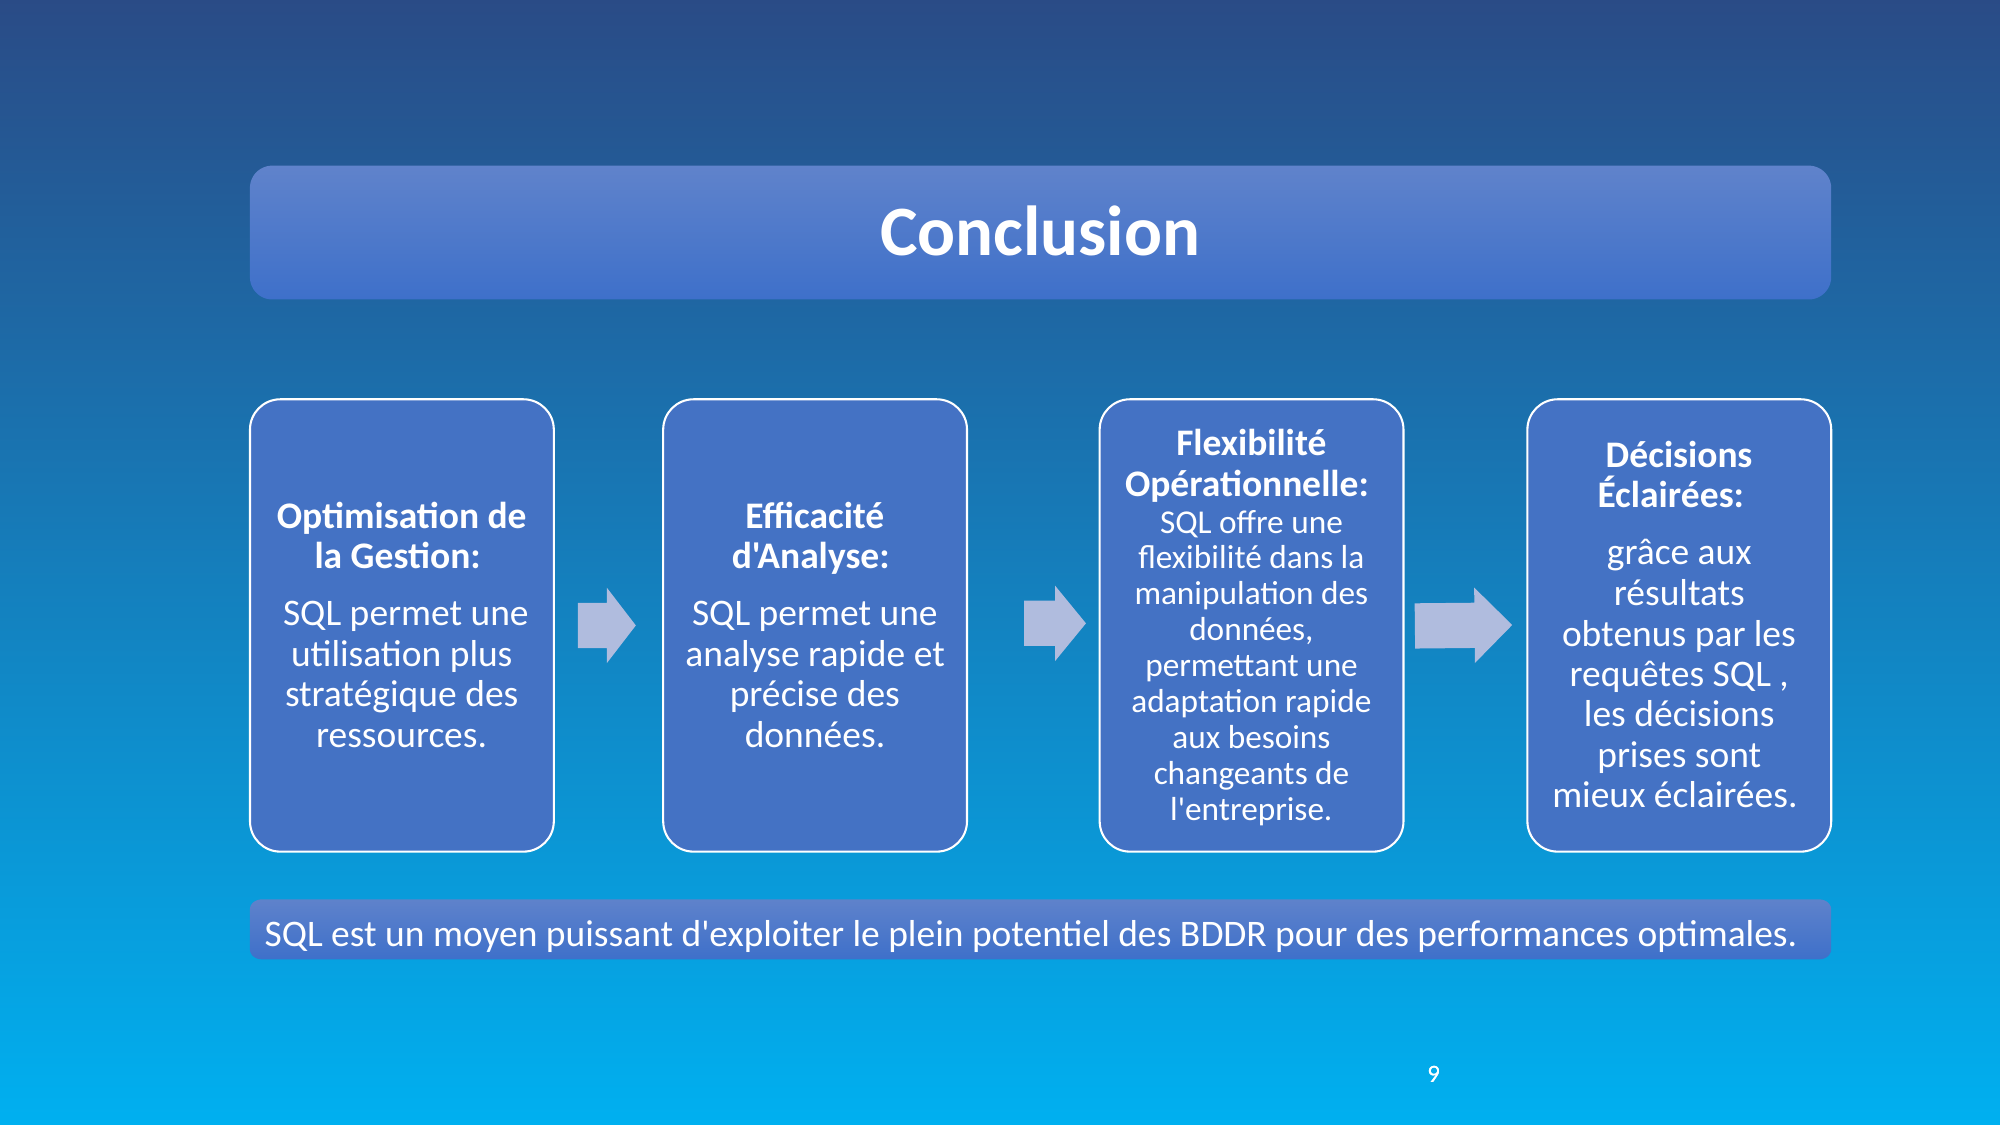

Conclusion
Optimisation de la Gestion:
 SQL permet une utilisation plus stratégique des ressources.
Efficacité d'Analyse:
SQL permet une analyse rapide et précise des données.
Flexibilité Opérationnelle: SQL offre une flexibilité dans la manipulation des données, permettant une adaptation rapide aux besoins changeants de l'entreprise.
Décisions Éclairées:
grâce aux résultats obtenus par les requêtes SQL , les décisions prises sont mieux éclairées.
SQL est un moyen puissant d'exploiter le plein potentiel des BDDR pour des performances optimales.